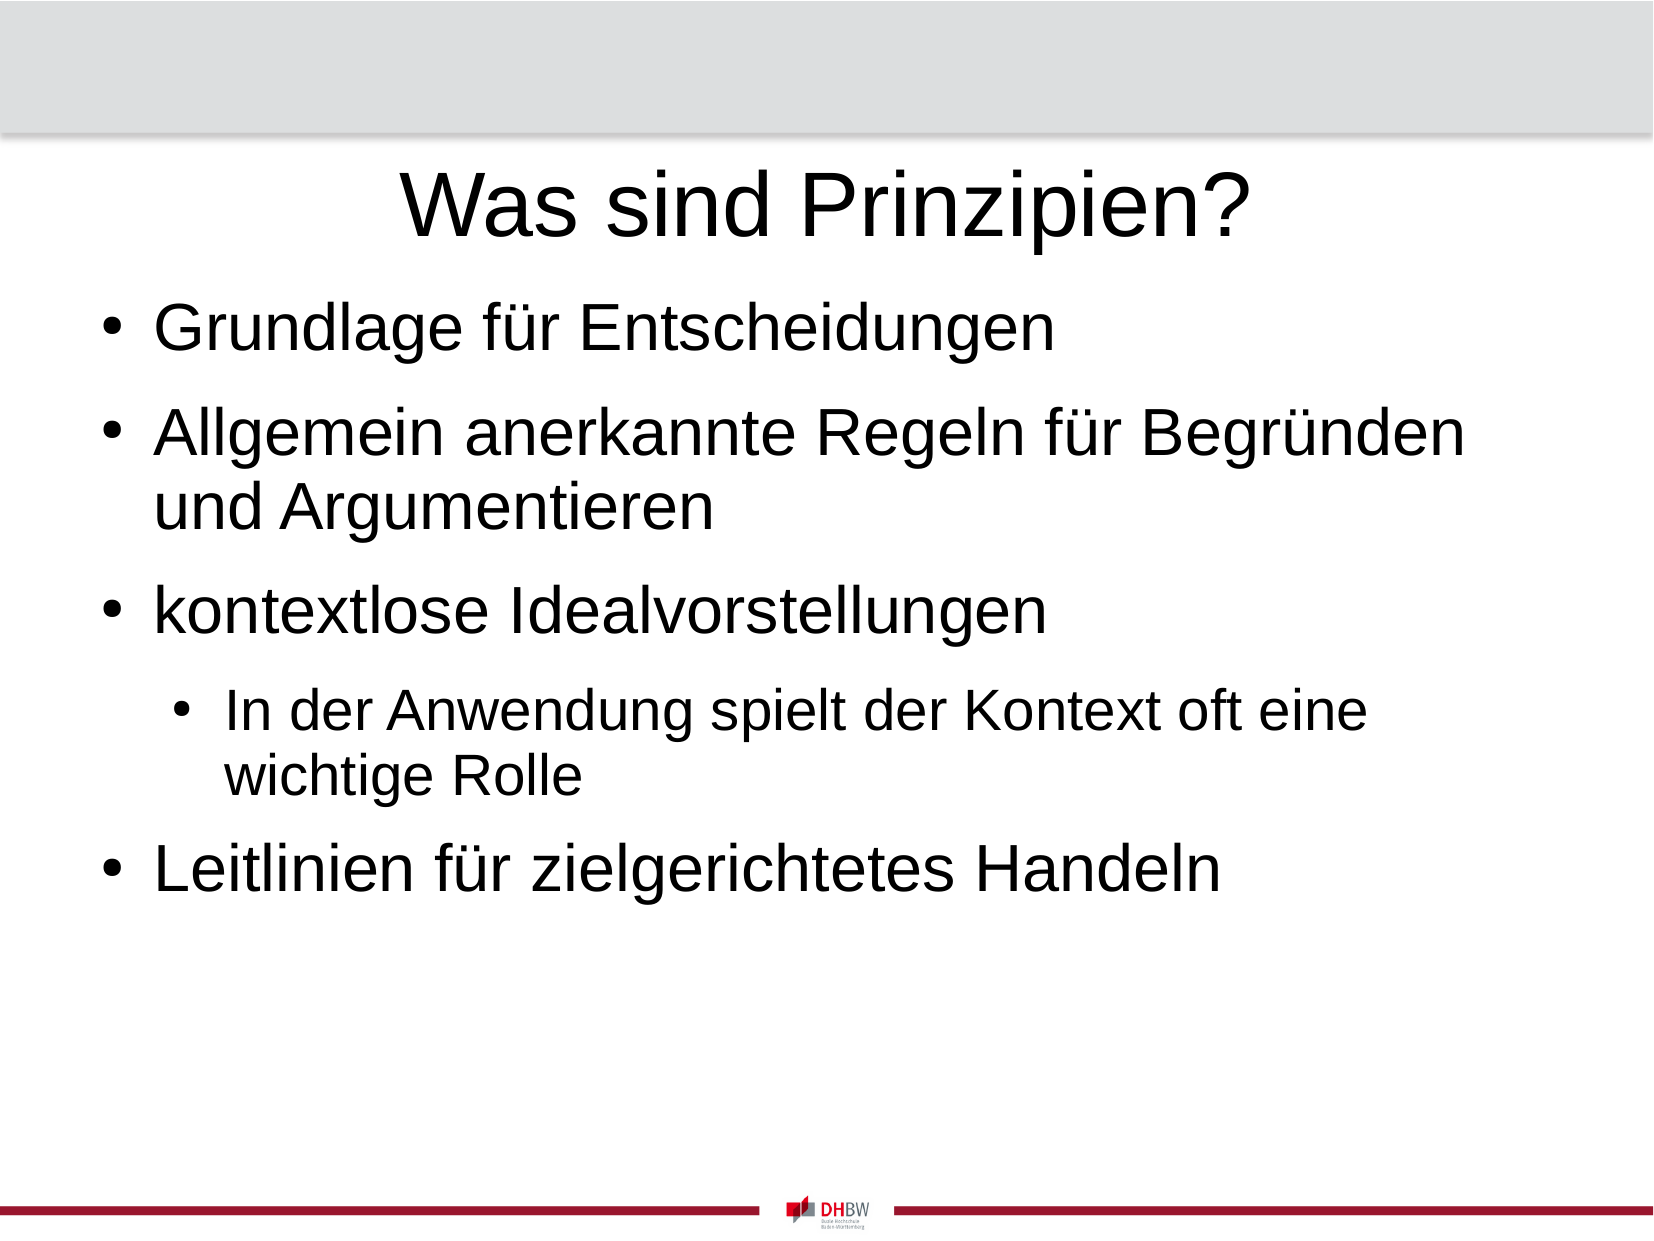

# Was sind Prinzipien?
Grundlage für Entscheidungen
Allgemein anerkannte Regeln für Begründen und Argumentieren
kontextlose Idealvorstellungen
In der Anwendung spielt der Kontext oft eine wichtige Rolle
Leitlinien für zielgerichtetes Handeln